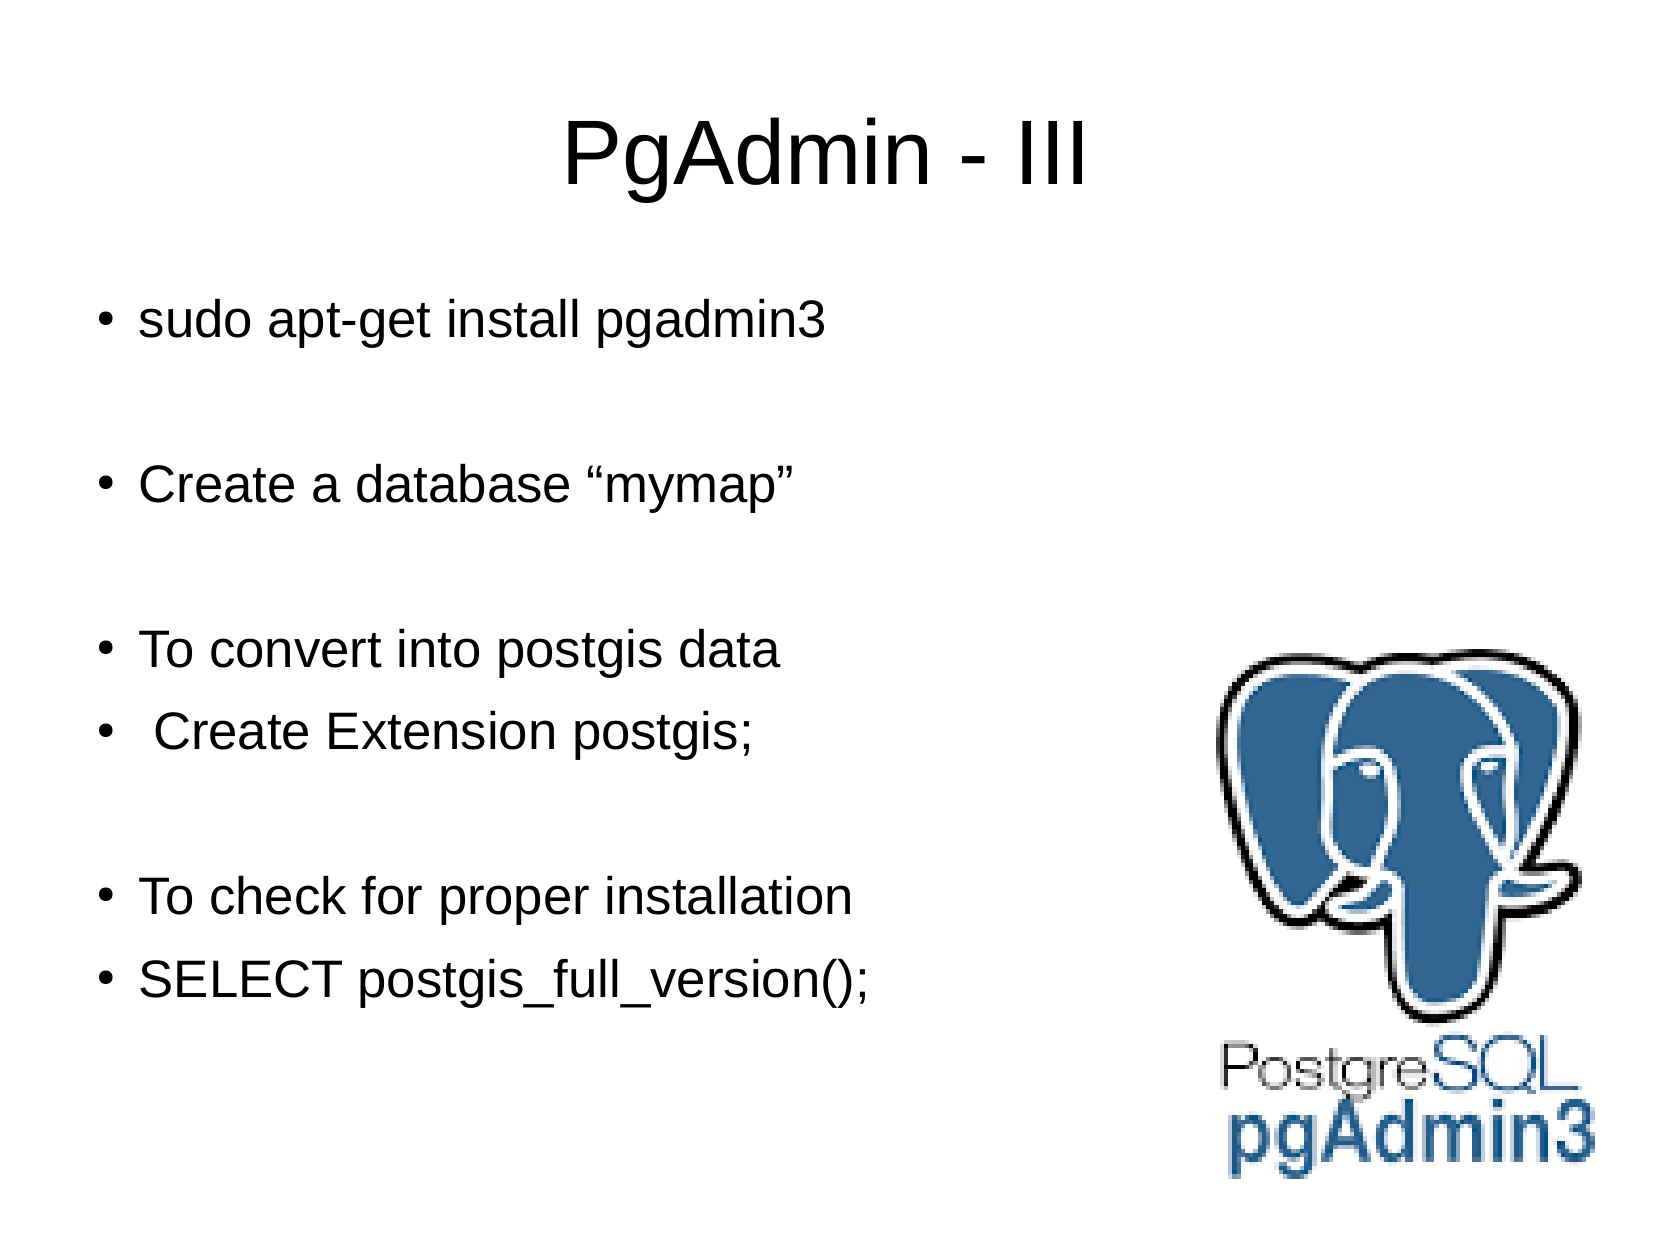

# PgAdmin - III
sudo apt-get install pgadmin3
Create a database “mymap”
To convert into postgis data
 Create Extension postgis;
To check for proper installation
SELECT postgis_full_version();